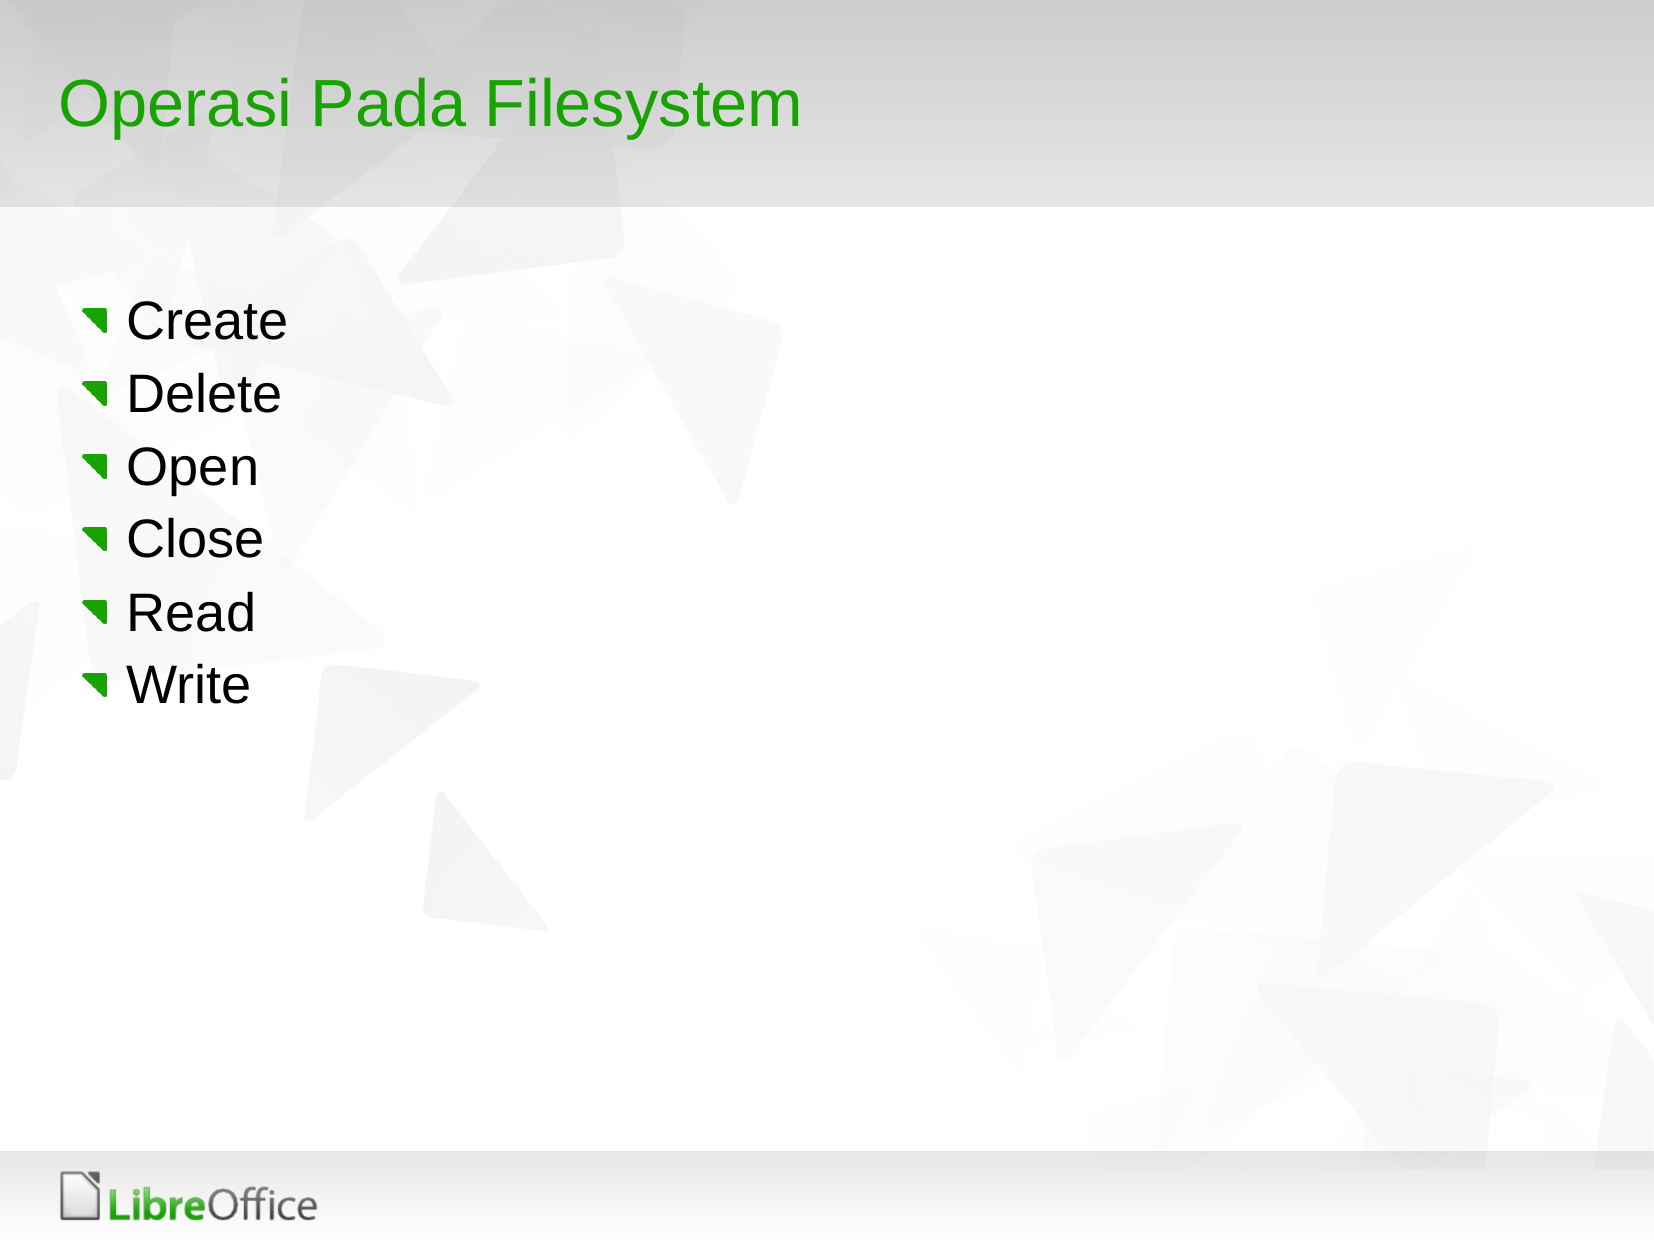

# Operasi Pada Filesystem
Create
Delete
Open
Close
Read
Write